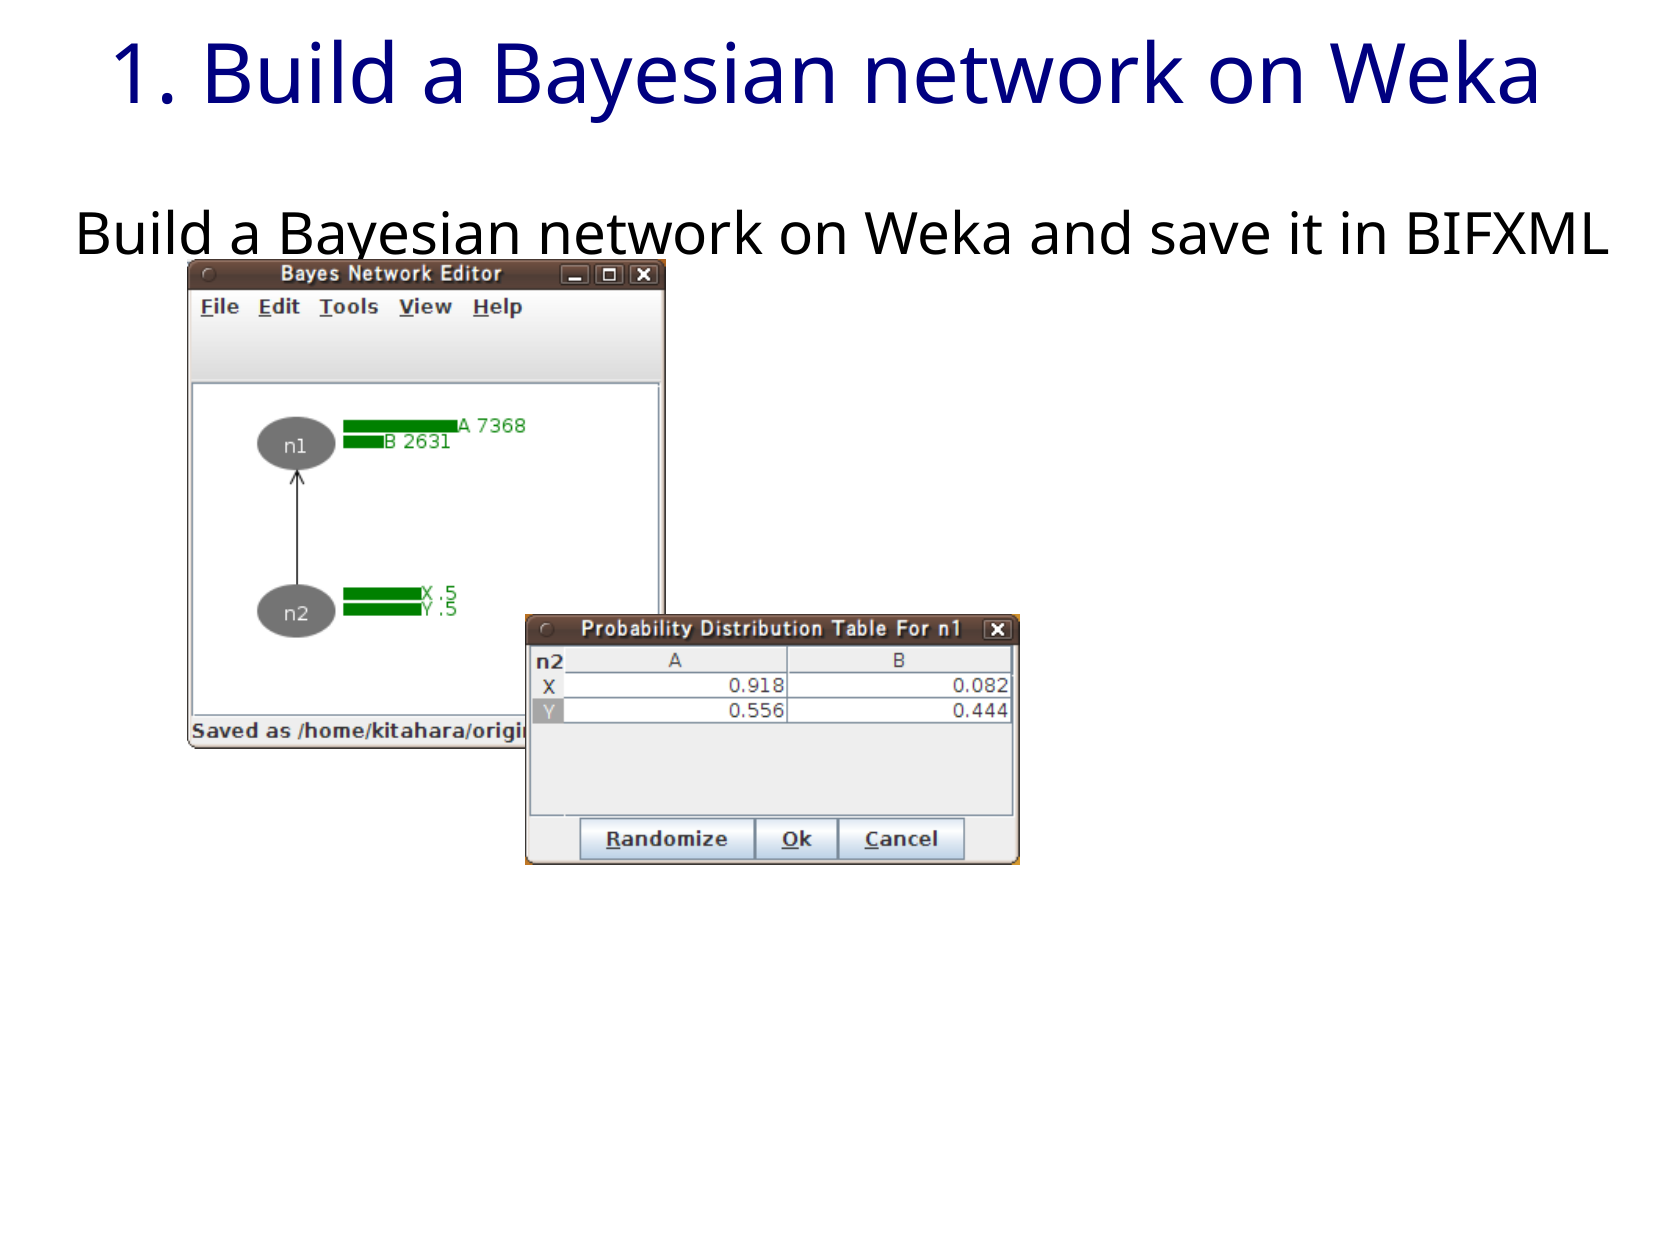

# 1. Build a Bayesian network on Weka
Build a Bayesian network on Weka and save it in BIFXML